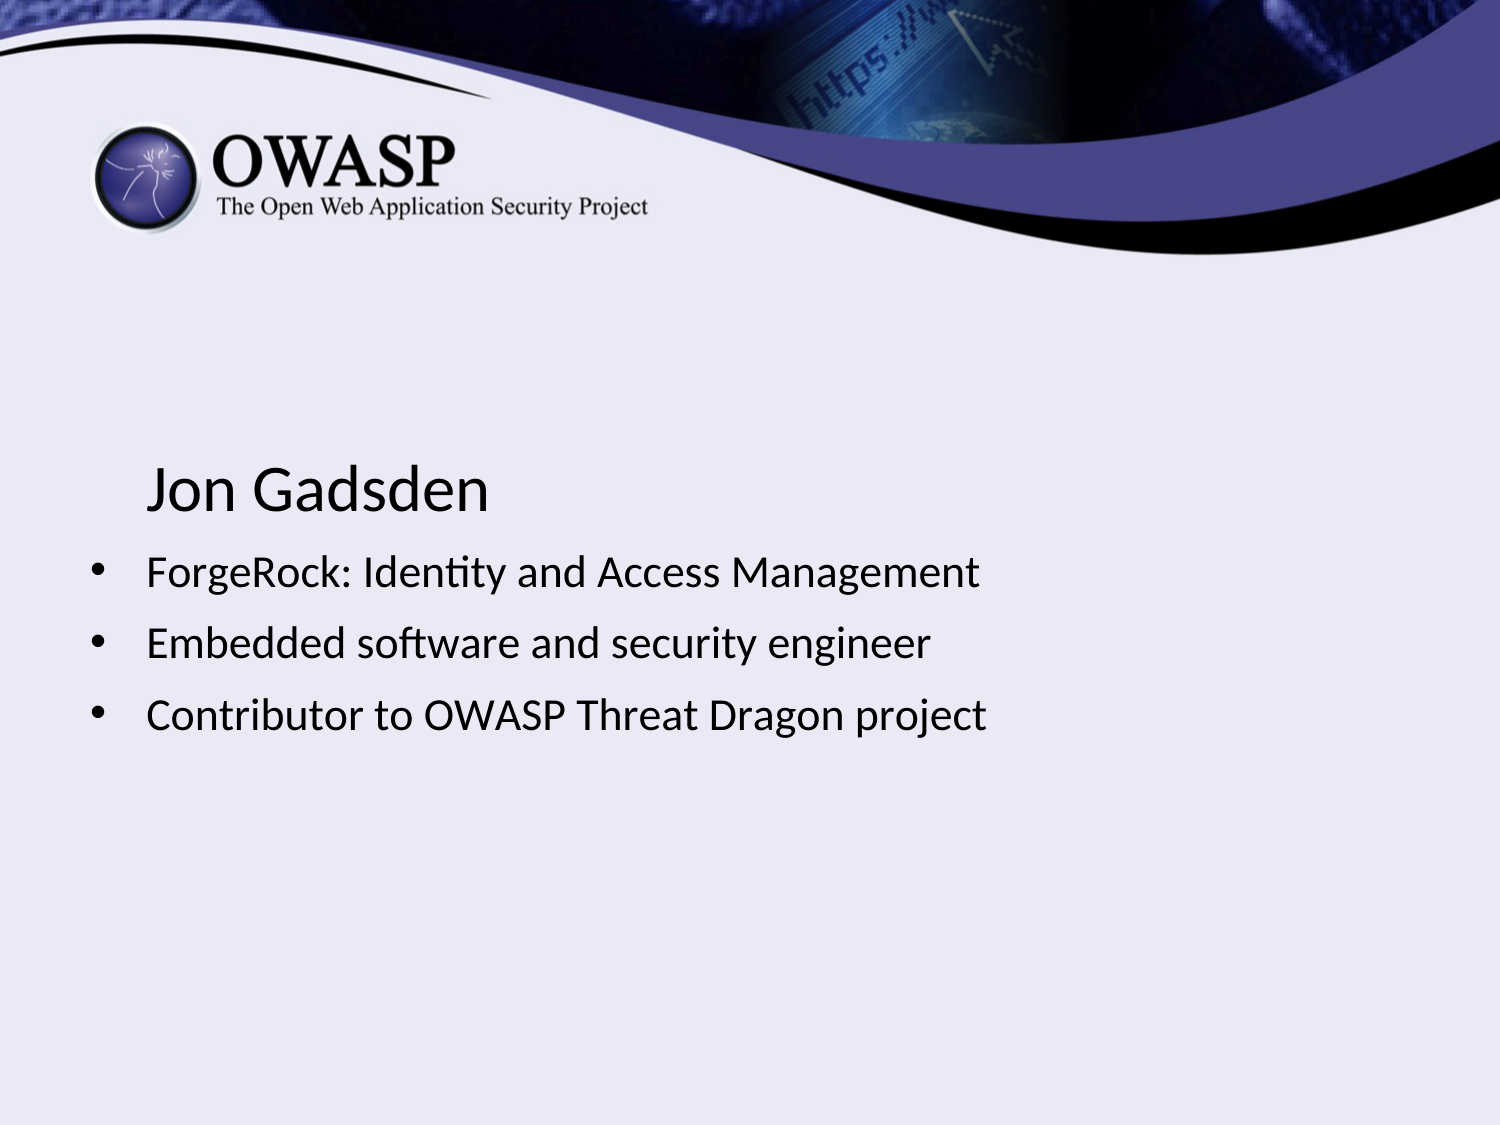

#
Jon Gadsden
ForgeRock: Identity and Access Management
Embedded software and security engineer
Contributor to OWASP Threat Dragon project